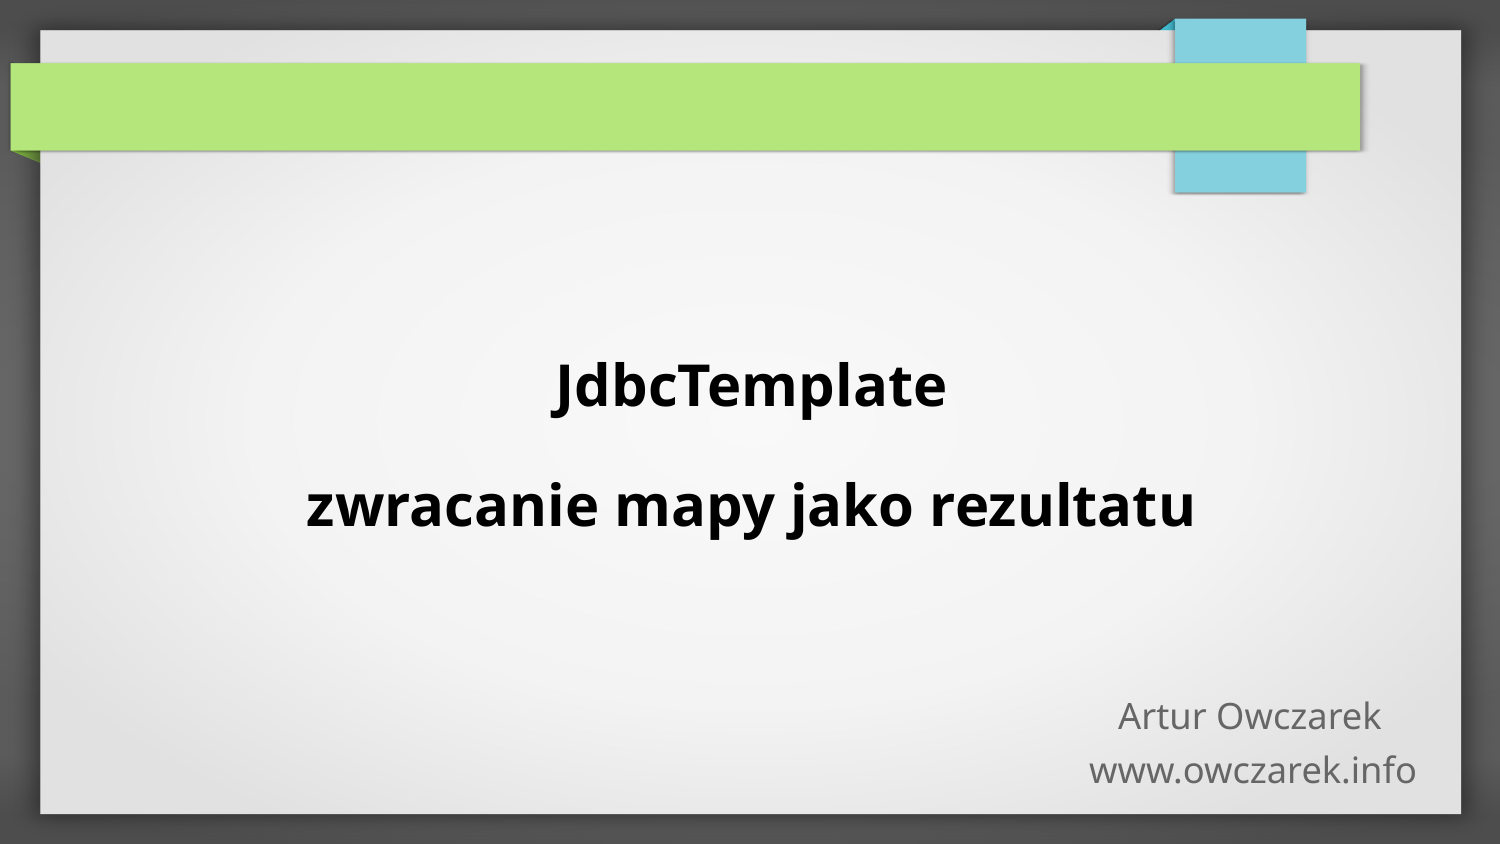

# JdbcTemplate zwracanie mapy jako rezultatu
Artur Owczarek
www.owczarek.info